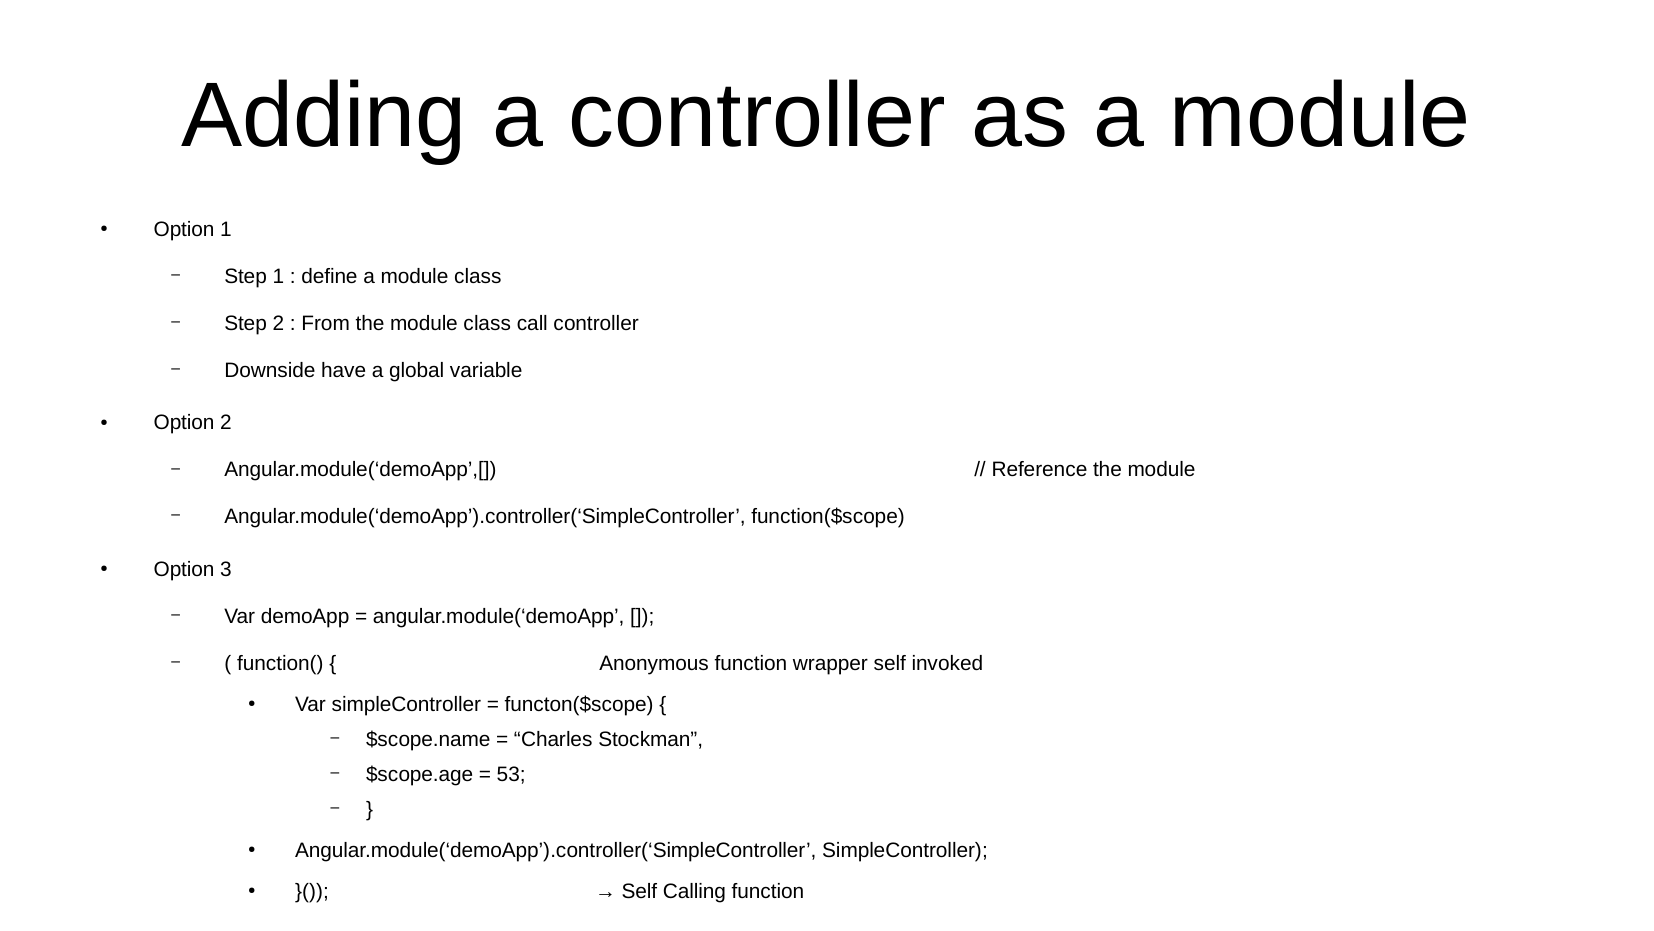

# Adding a controller as a module
Option 1
Step 1 : define a module class
Step 2 : From the module class call controller
Downside have a global variable
Option 2
Angular.module(‘demoApp’,[])							// Reference the module
Angular.module(‘demoApp’).controller(‘SimpleController’, function($scope)
Option 3
Var demoApp = angular.module(‘demoApp’, []);
( function() { 				Anonymous function wrapper self invoked
Var simpleController = functon($scope) {
$scope.name = “Charles Stockman”,
$scope.age = 53;
}
Angular.module(‘demoApp’).controller(‘SimpleController’, SimpleController);
}());				→ Self Calling function